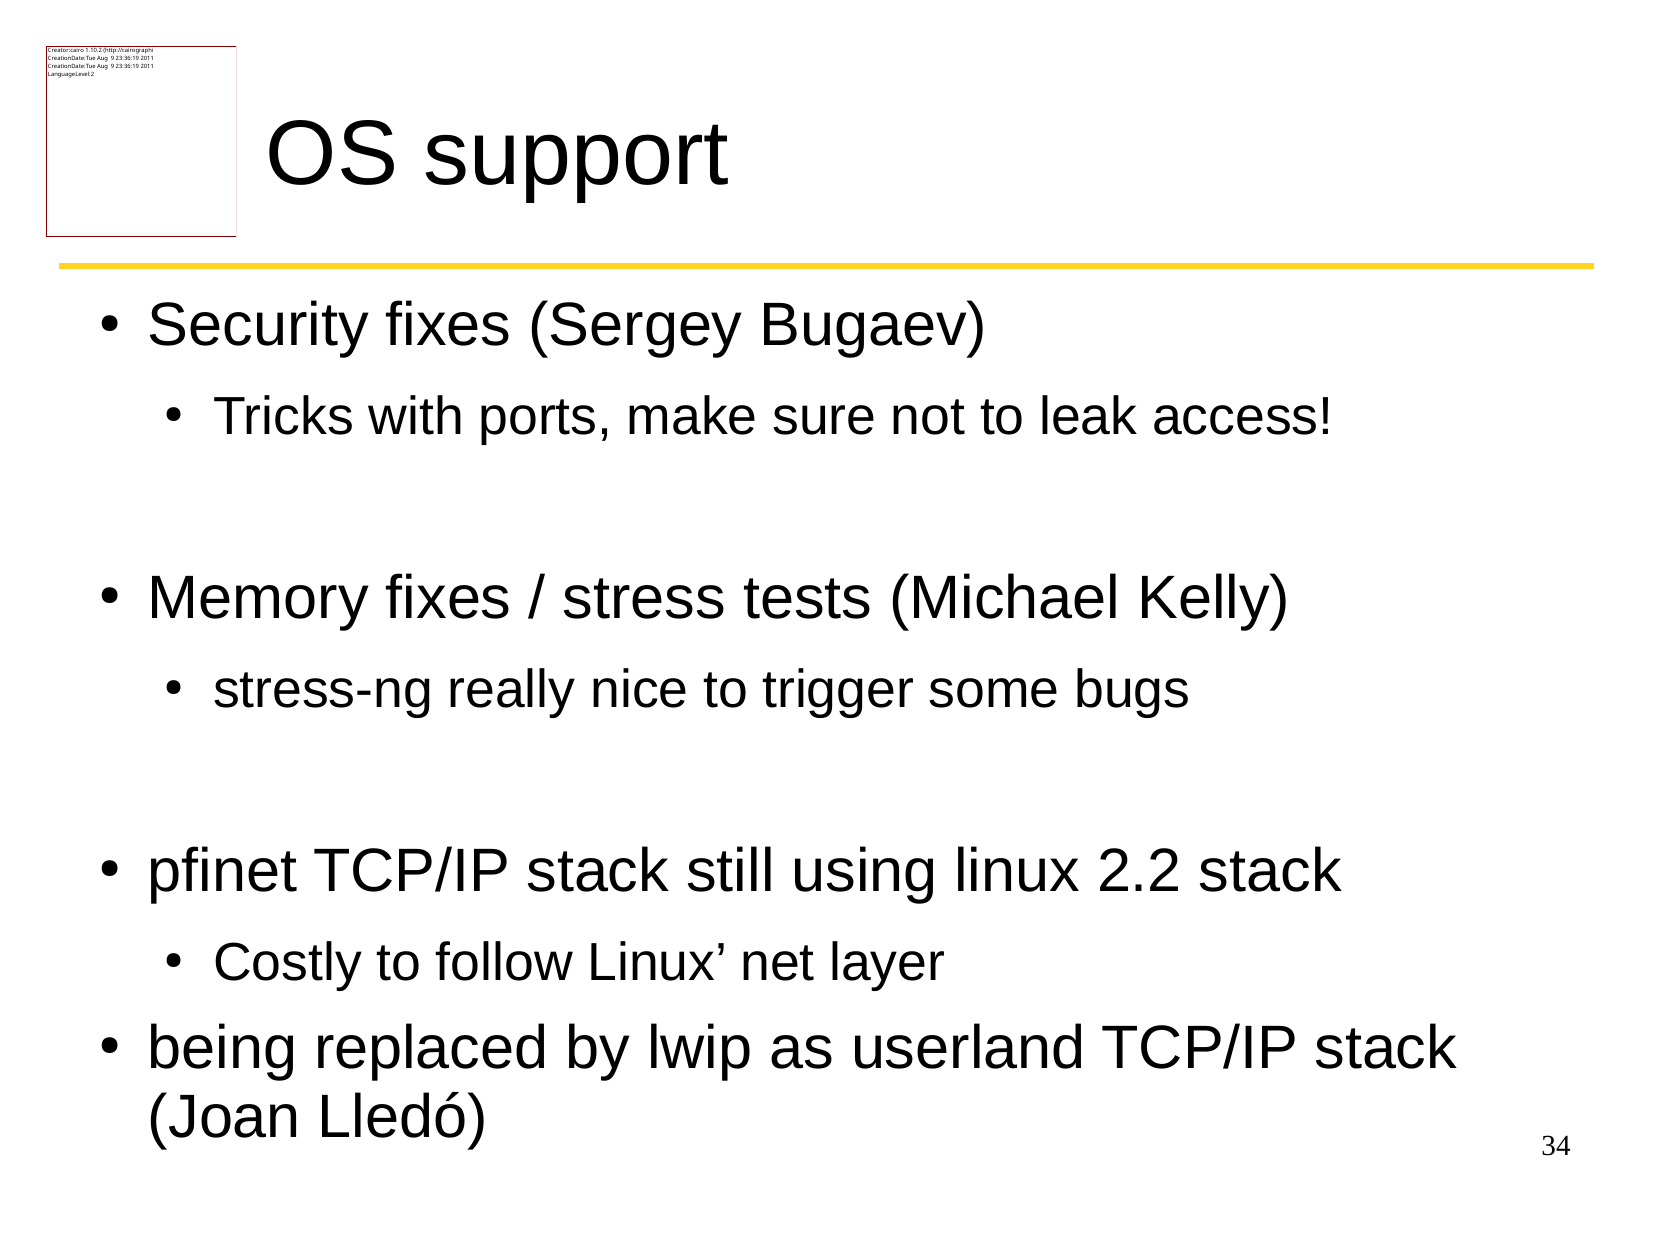

# OS support
Security fixes (Sergey Bugaev)
Tricks with ports, make sure not to leak access!
Memory fixes / stress tests (Michael Kelly)
stress-ng really nice to trigger some bugs
pfinet TCP/IP stack still using linux 2.2 stack
Costly to follow Linux’ net layer
being replaced by lwip as userland TCP/IP stack (Joan Lledó)
34